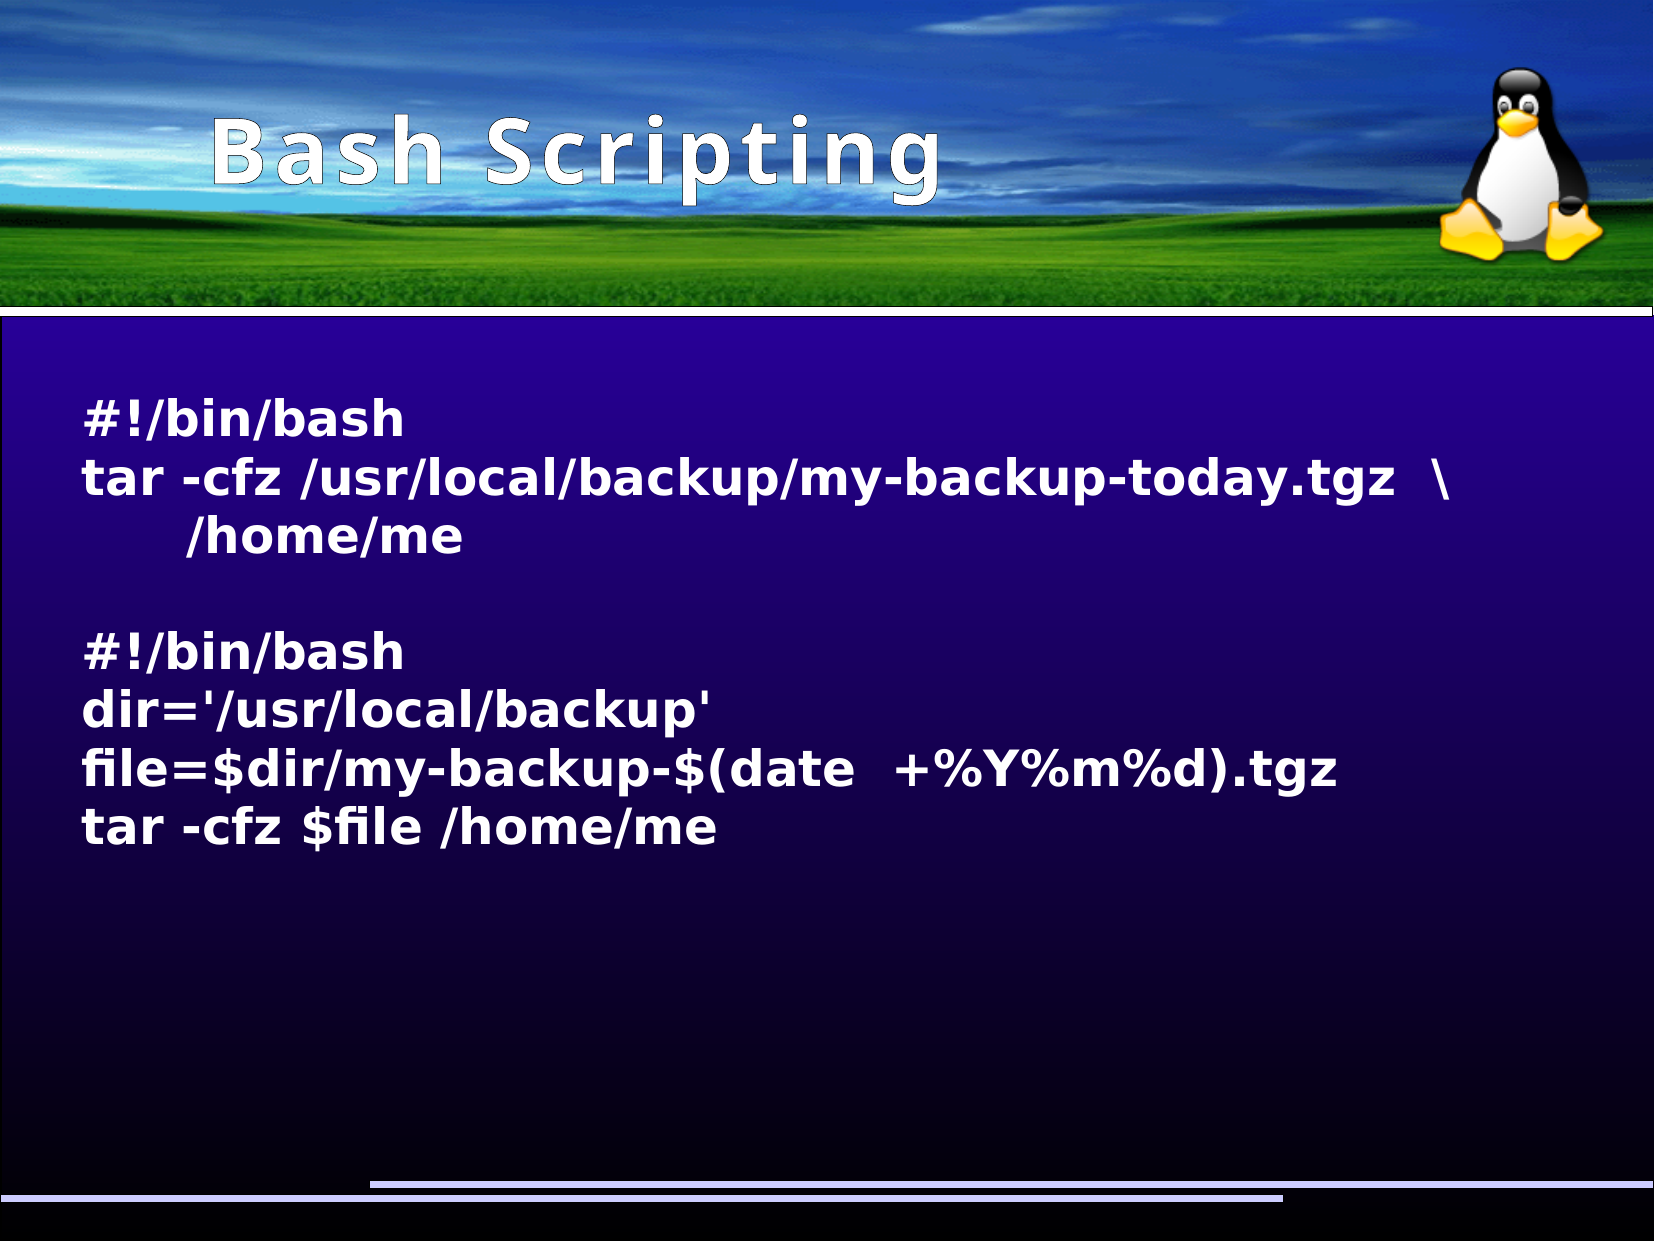

# Bash Scripting
 #!/bin/bash
 tar -cfz /usr/local/backup/my-backup-today.tgz \ /home/me
 #!/bin/bash
 dir='/usr/local/backup'
 file=$dir/my-backup-$(date +%Y%m%d).tgz
 tar -cfz $file /home/me